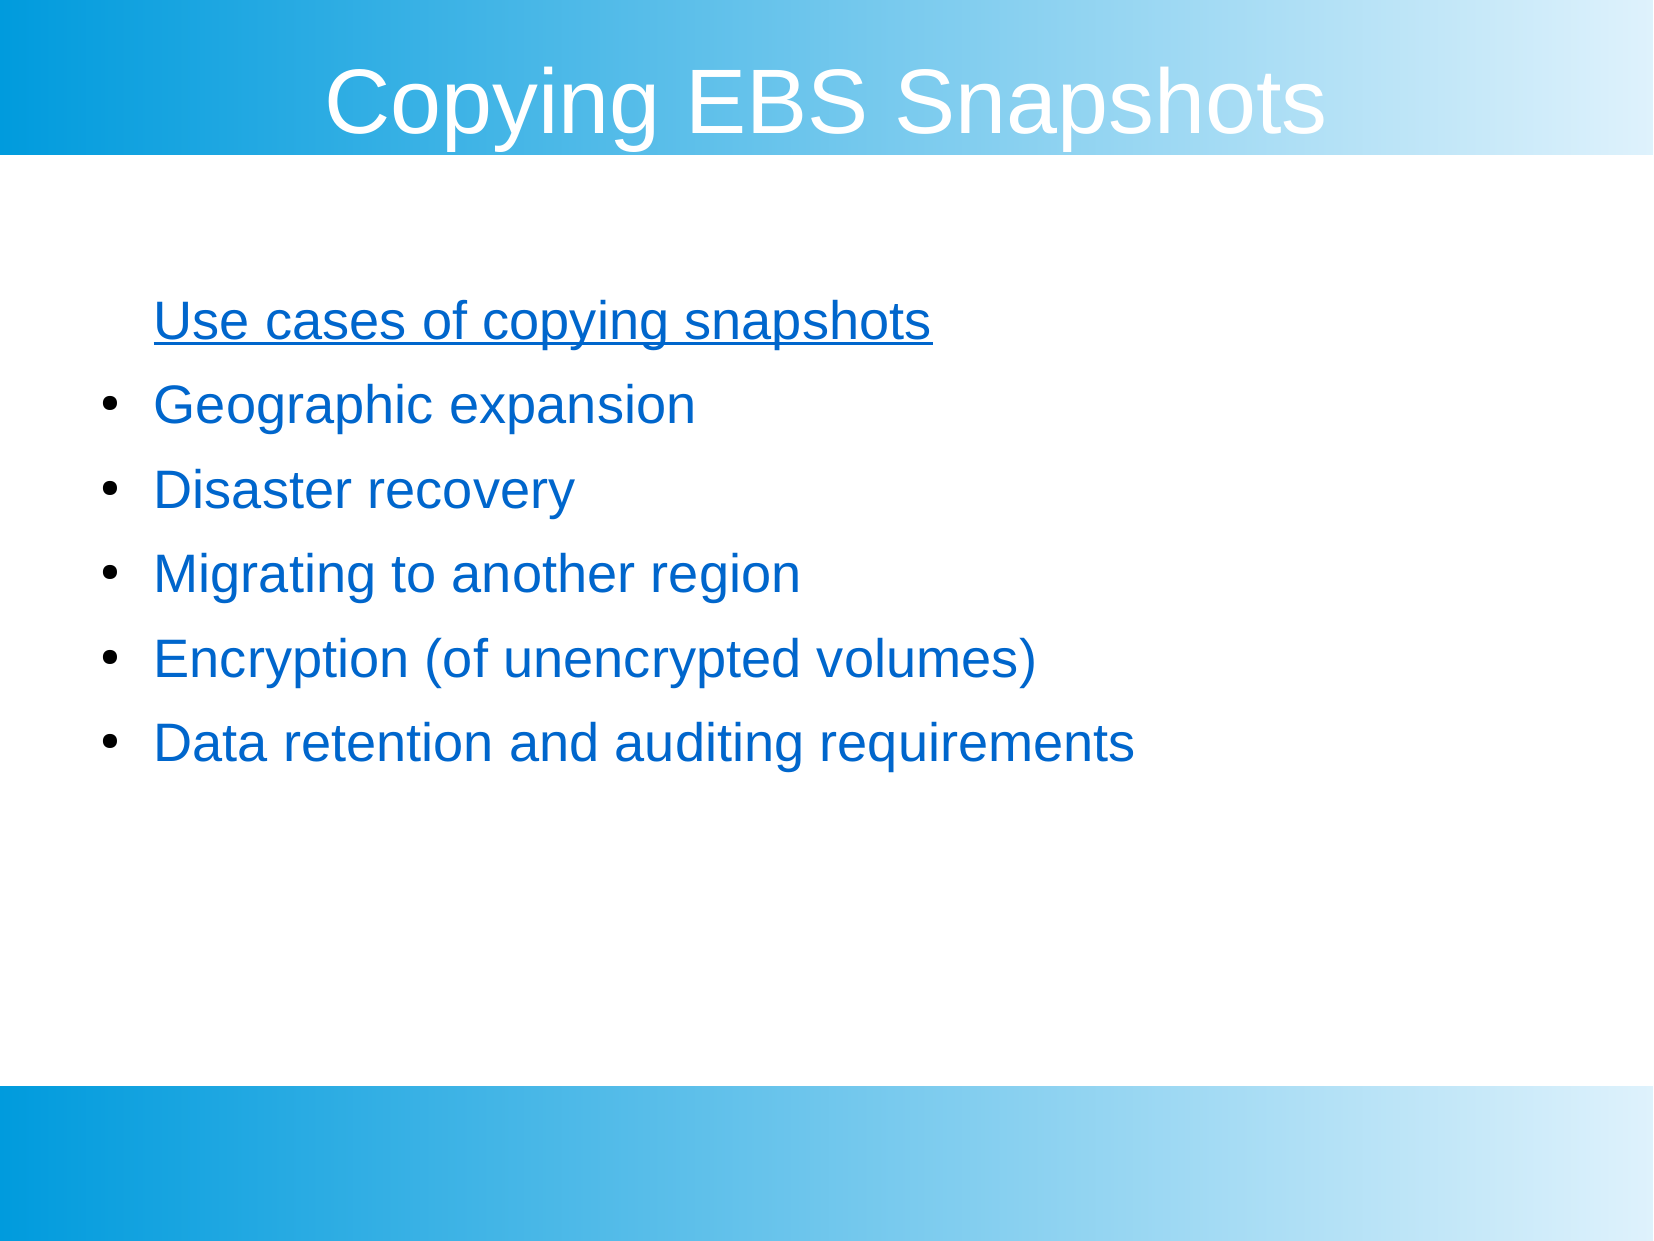

# Copying EBS Snapshots
Use cases of copying snapshots
Geographic expansion
Disaster recovery
Migrating to another region
Encryption (of unencrypted volumes)
Data retention and auditing requirements